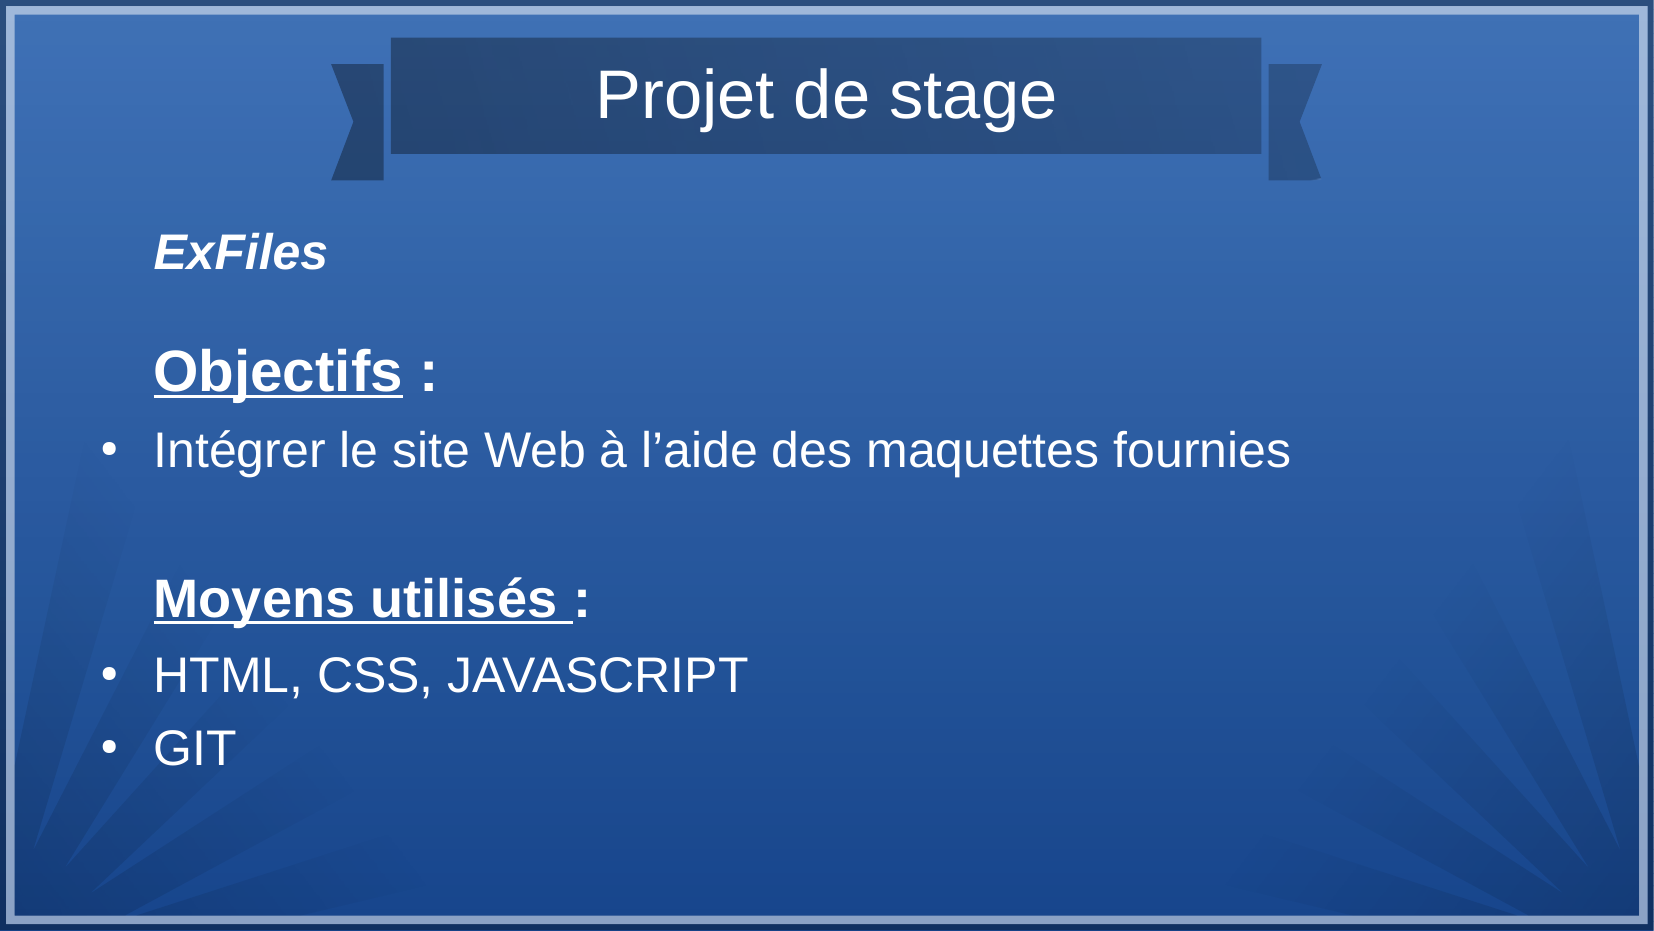

# Projet de stage
ExFiles
Objectifs :
Intégrer le site Web à l’aide des maquettes fournies
Moyens utilisés :
HTML, CSS, JAVASCRIPT
GIT